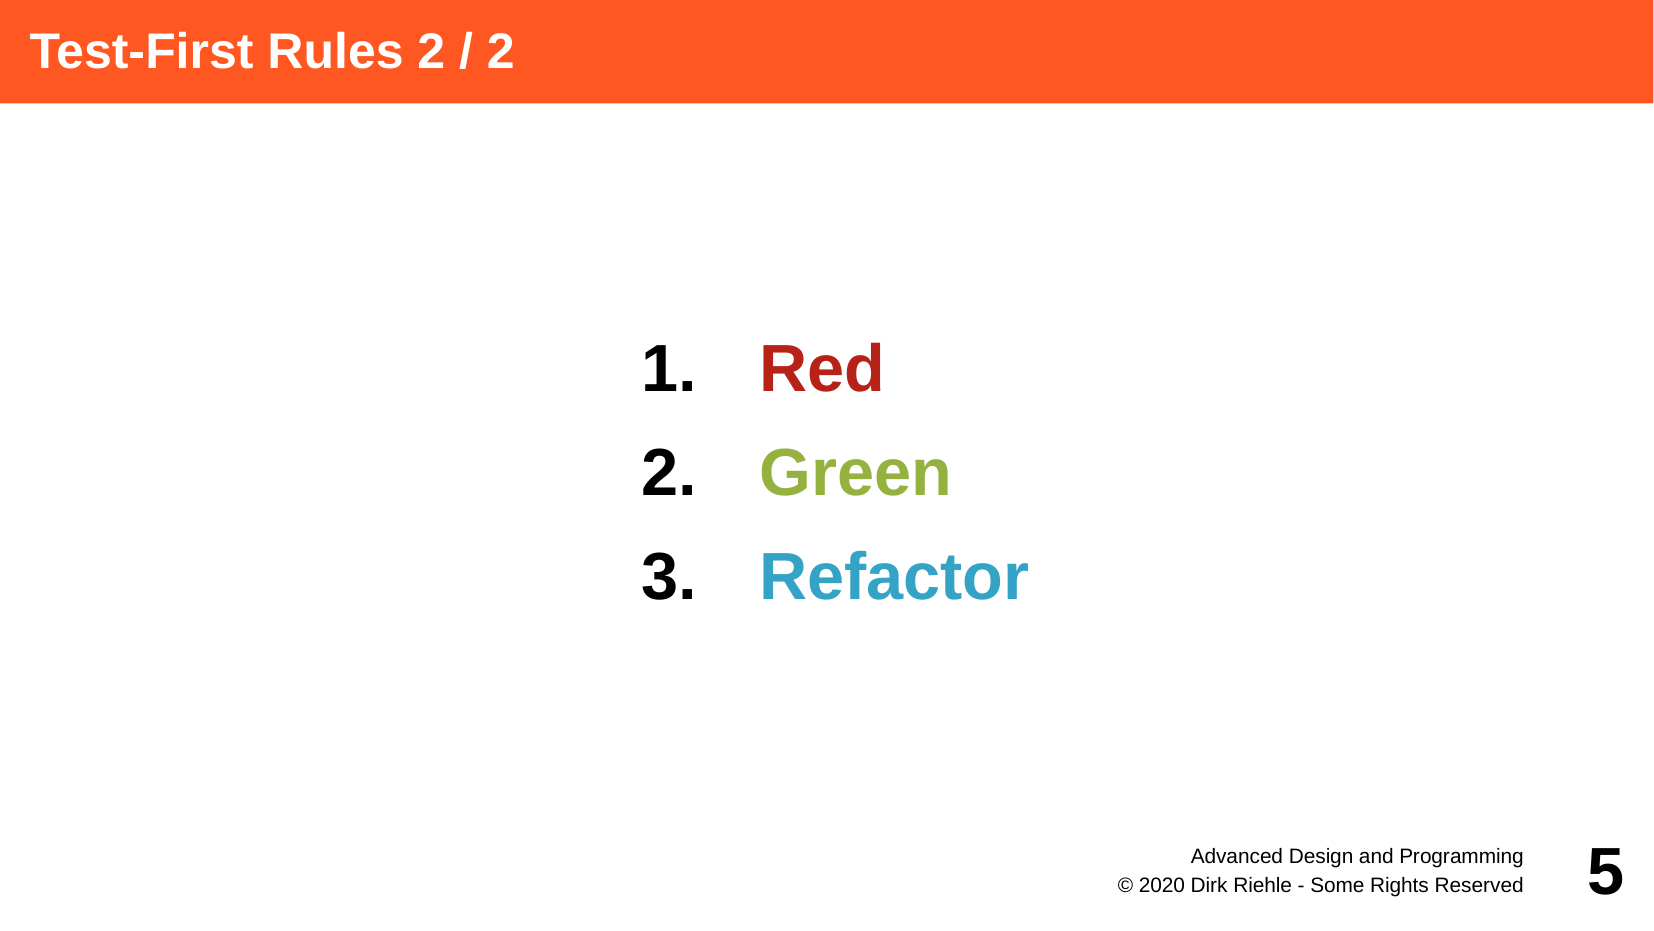

# Test-First Rules 2 / 2
Red
Green
Refactor
Advanced Design and Programming
5
© 2020 Dirk Riehle - Some Rights Reserved